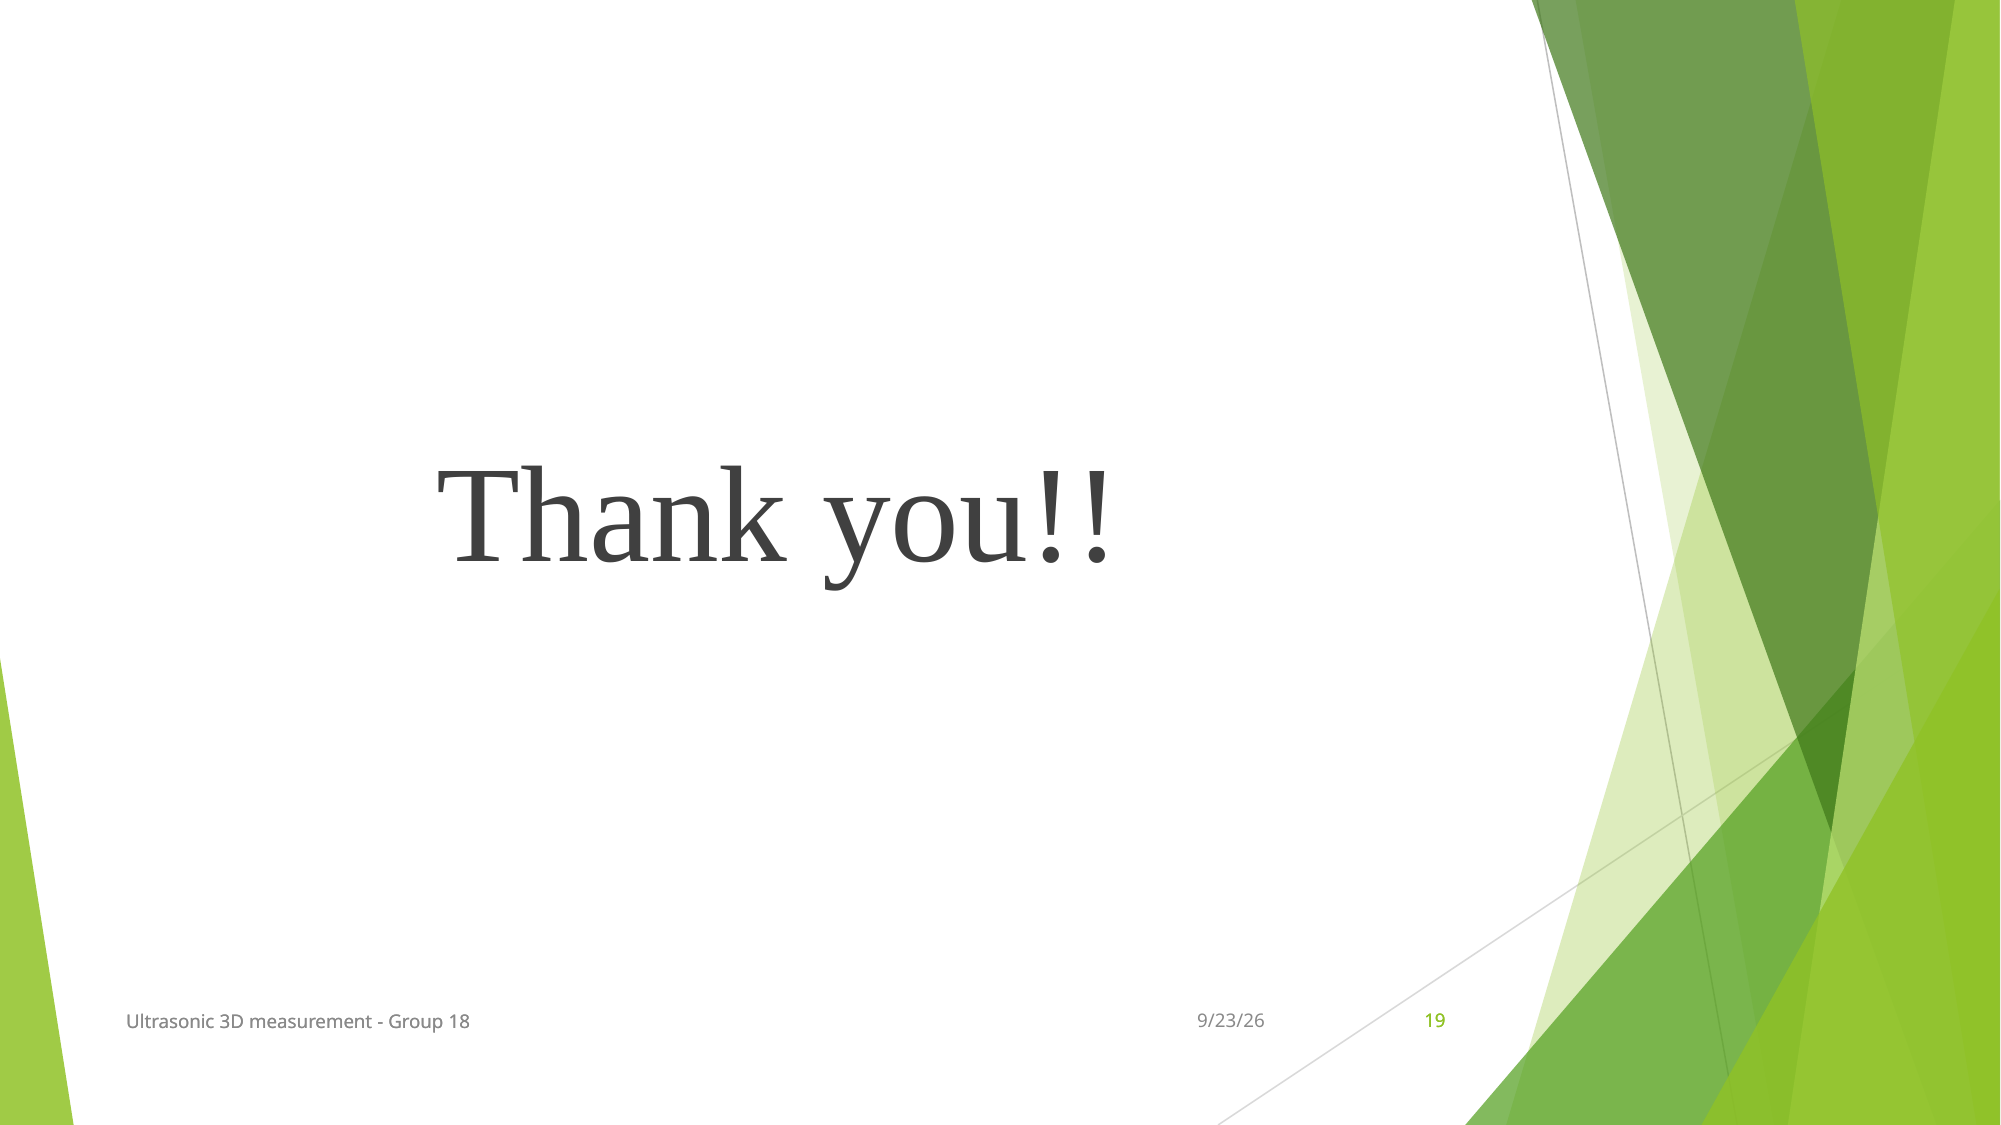

#
 Thank you!!
Ultrasonic 3D measurement - Group 18
Ultrasonic 3D measurement - Group 18